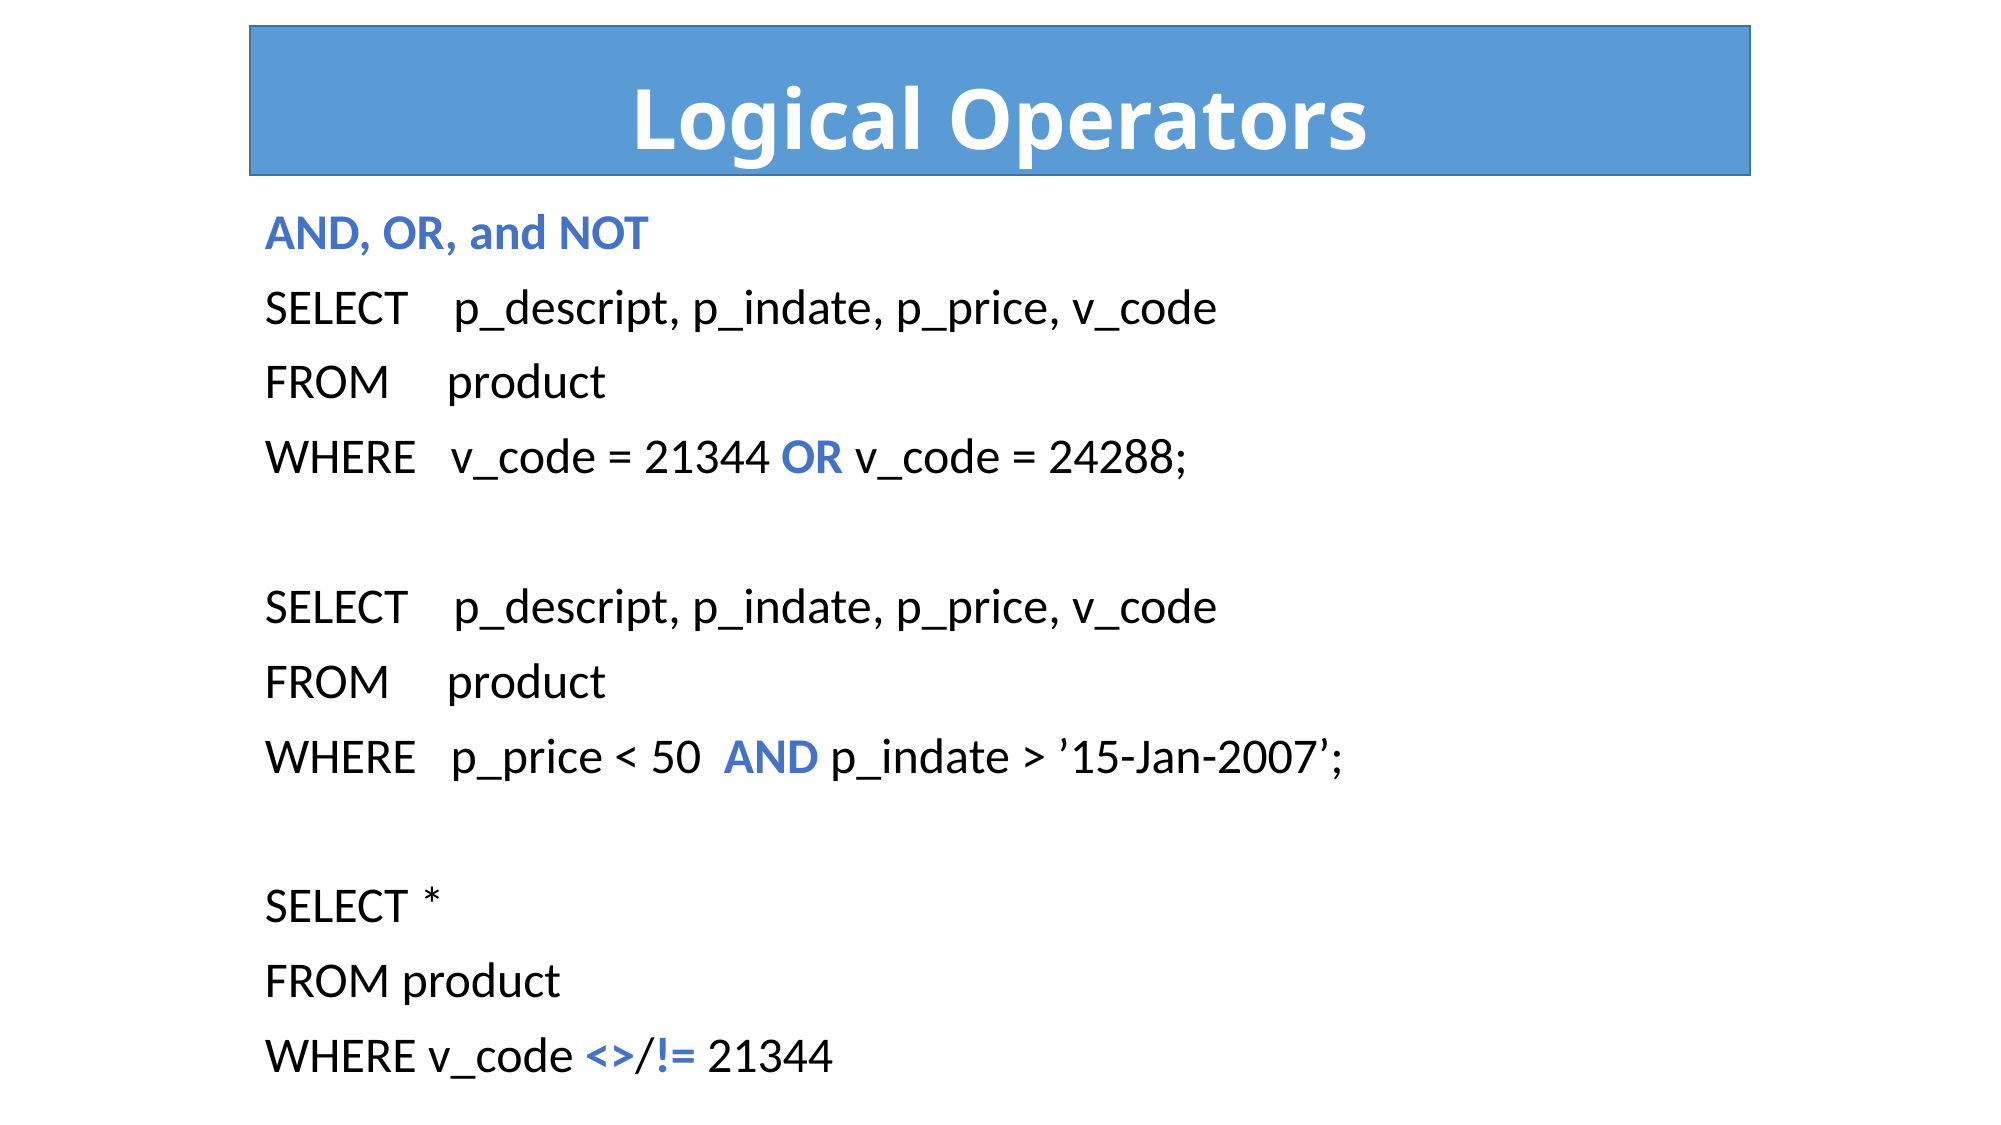

# Logical Operators
AND, OR, and NOT
SELECT p_descript, p_indate, p_price, v_code
FROM product
WHERE v_code = 21344 OR v_code = 24288;
SELECT p_descript, p_indate, p_price, v_code
FROM product
WHERE p_price < 50 AND p_indate > ’15-Jan-2007’;
SELECT *
FROM product
WHERE v_code <>/!= 21344